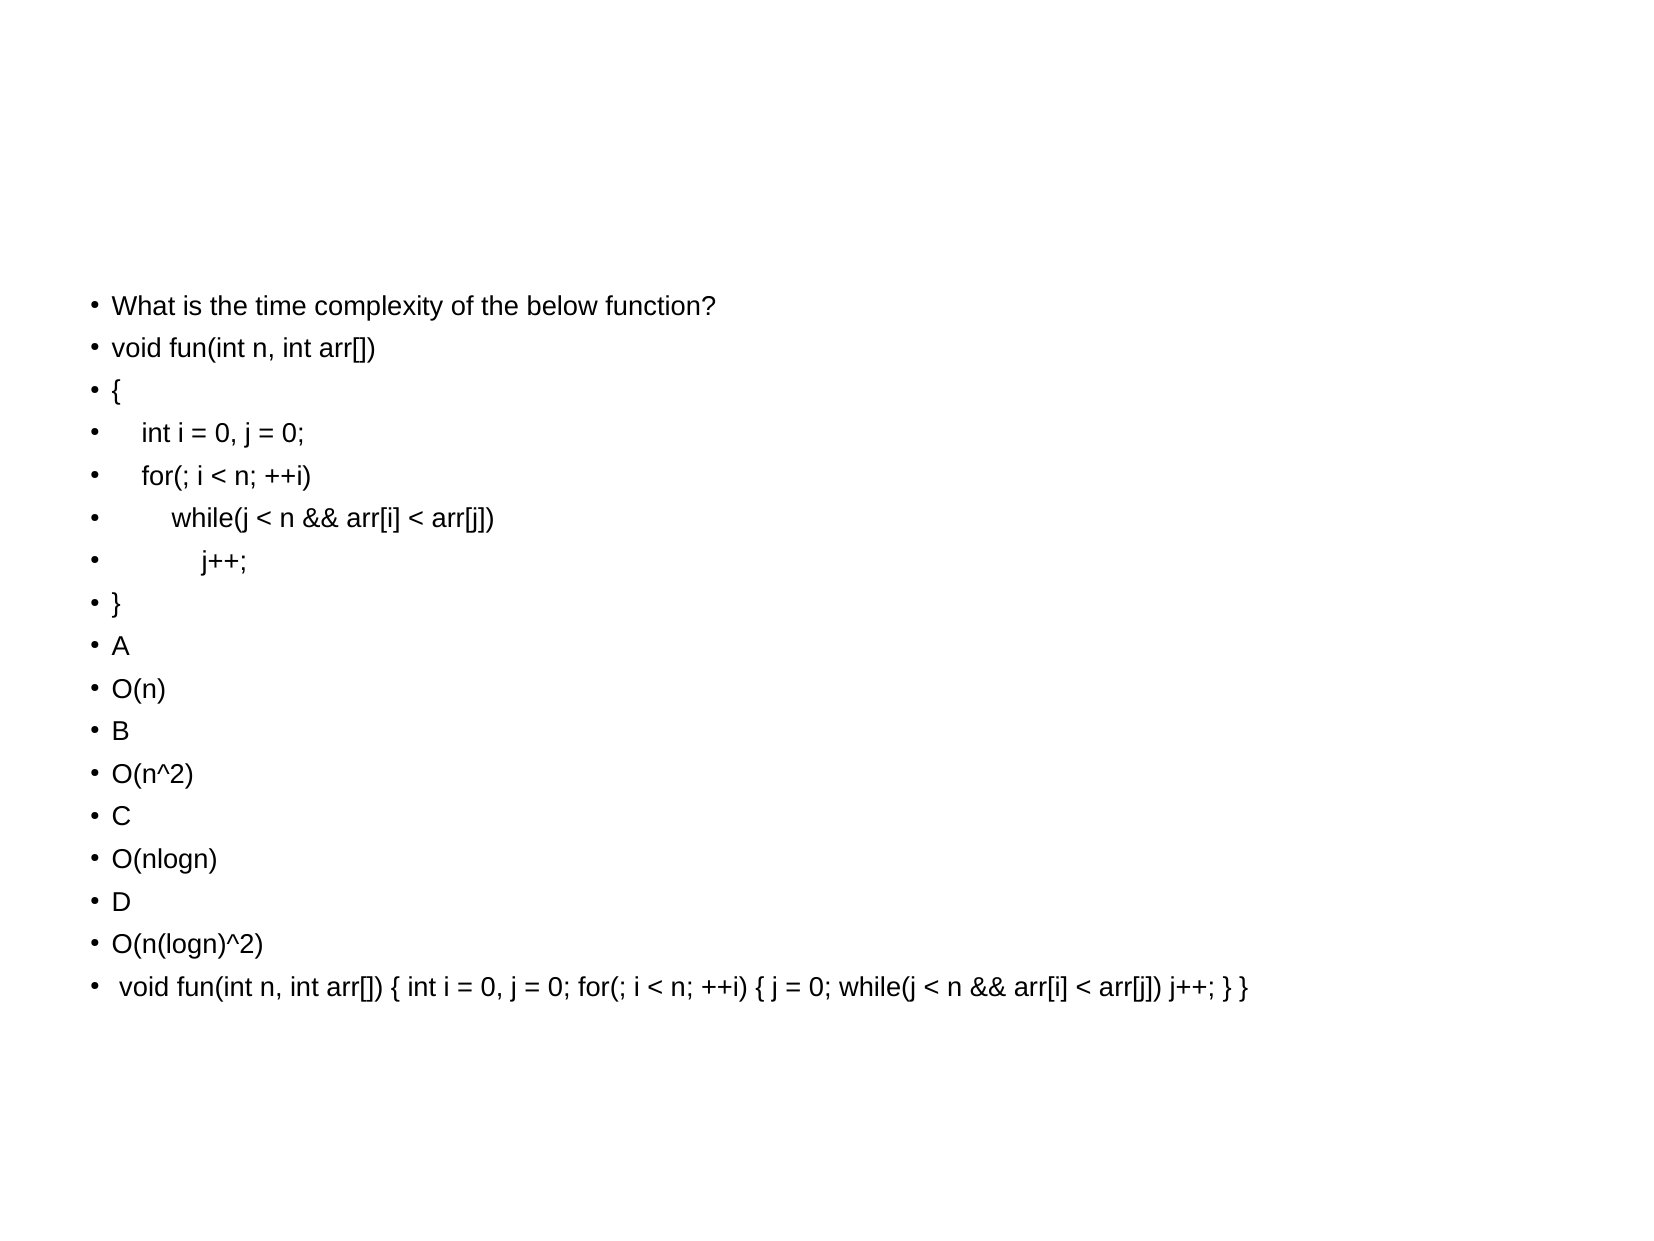

#
What is the time complexity of the below function?
void fun(int n, int arr[])
{
 int i = 0, j = 0;
 for(; i < n; ++i)
 while(j < n && arr[i] < arr[j])
 j++;
}
A
O(n)
B
O(n^2)
C
O(nlogn)
D
O(n(logn)^2)
 void fun(int n, int arr[]) { int i = 0, j = 0; for(; i < n; ++i) { j = 0; while(j < n && arr[i] < arr[j]) j++; } }